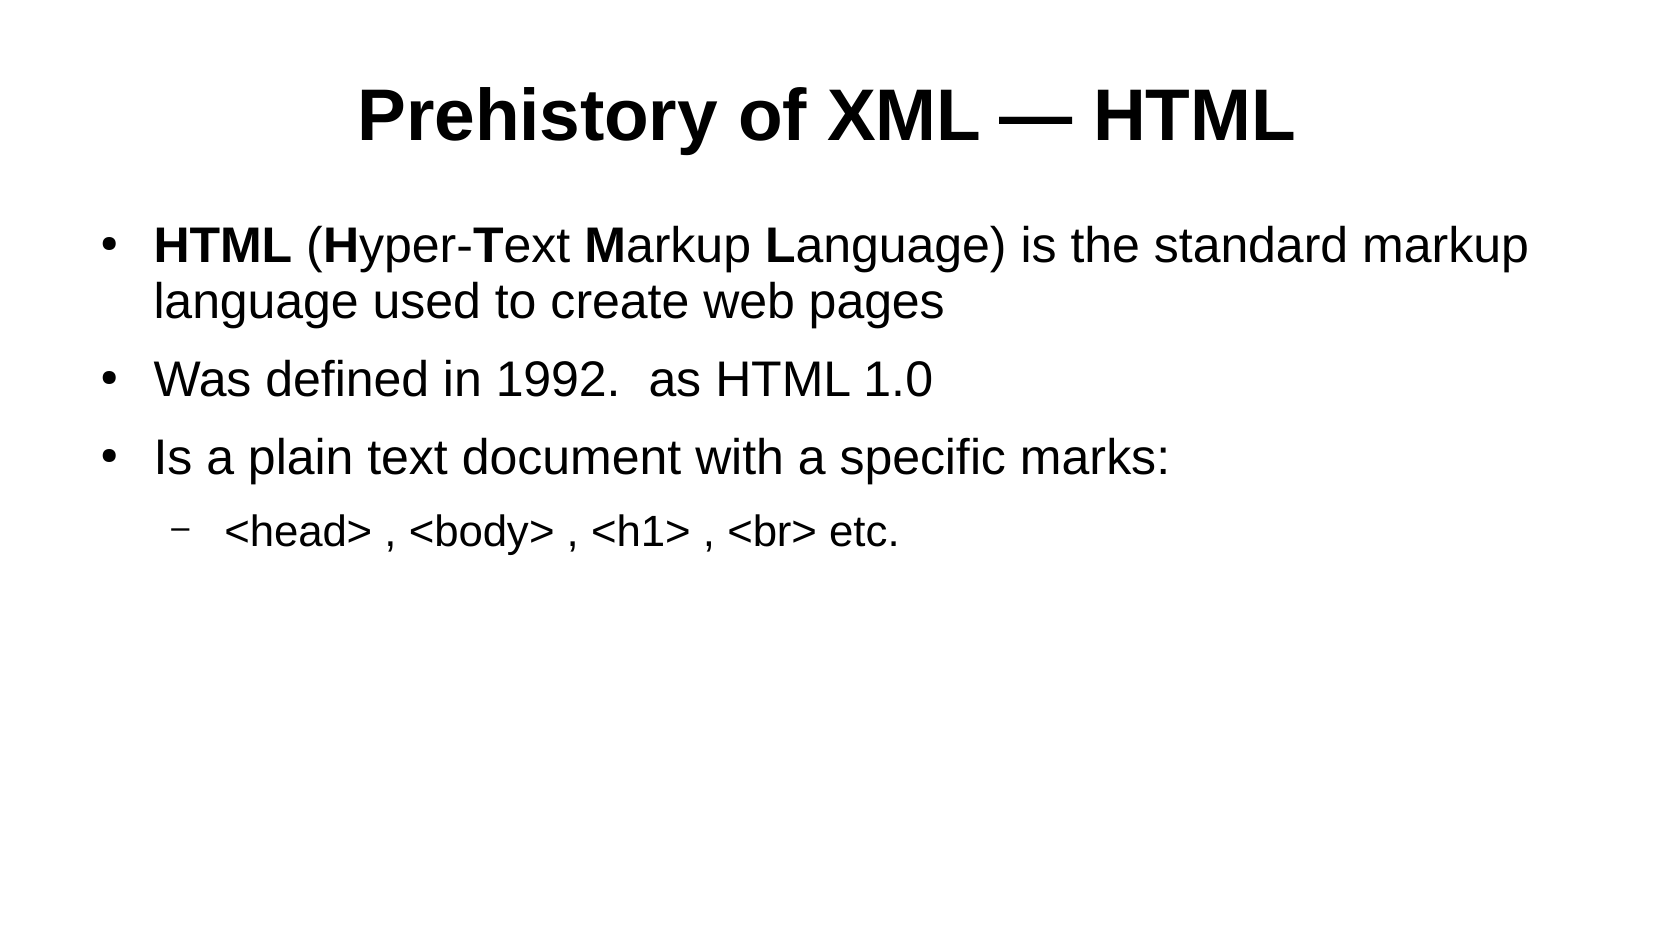

# Prehistory of XML — HTML
HTML (Hyper-Text Markup Language) is the standard markup language used to create web pages
Was defined in 1992. as HTML 1.0
Is a plain text document with a specific marks:
<head> , <body> , <h1> , <br> etc.